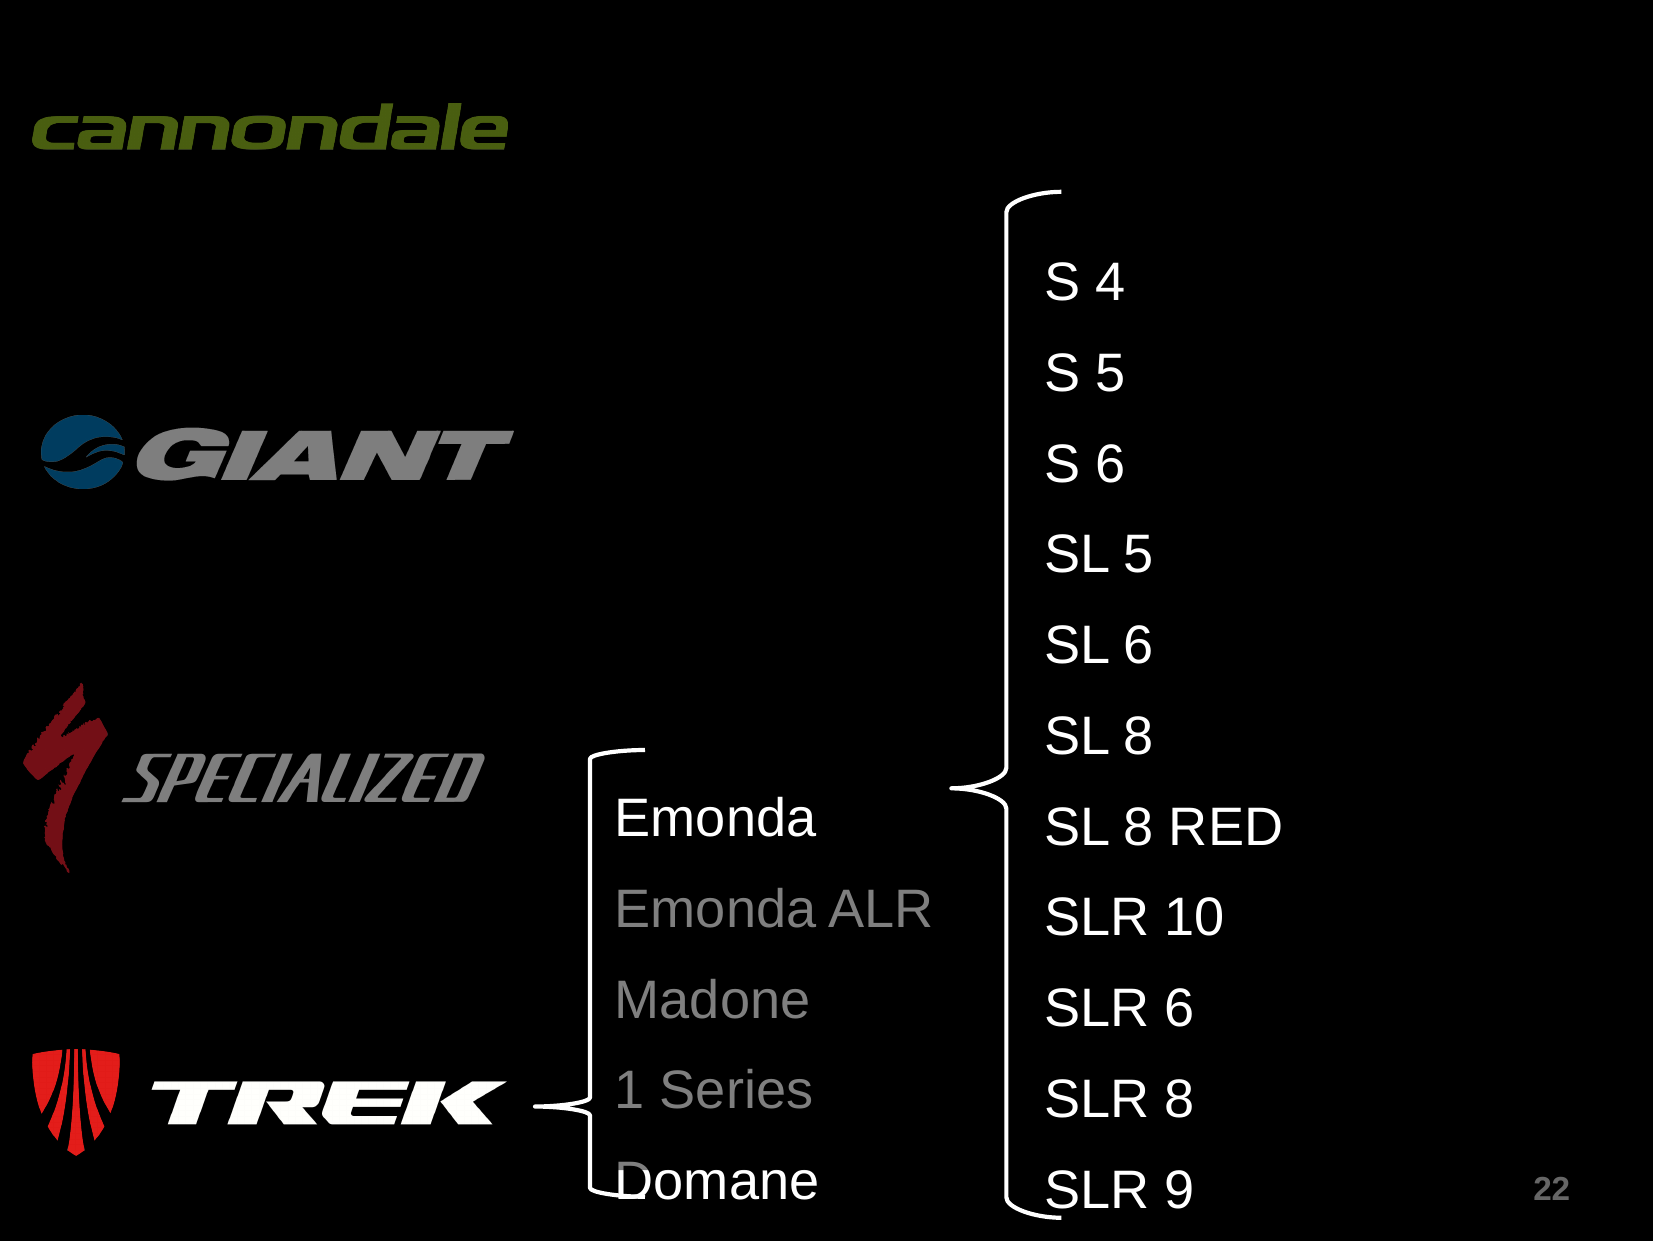

S 4
S 5
S 6
SL 5
SL 6
SL 8
SL 8 RED
SLR 10
SLR 6
SLR 8
SLR 9
Emonda
Emonda ALR
Madone
1 Series
Domane
22